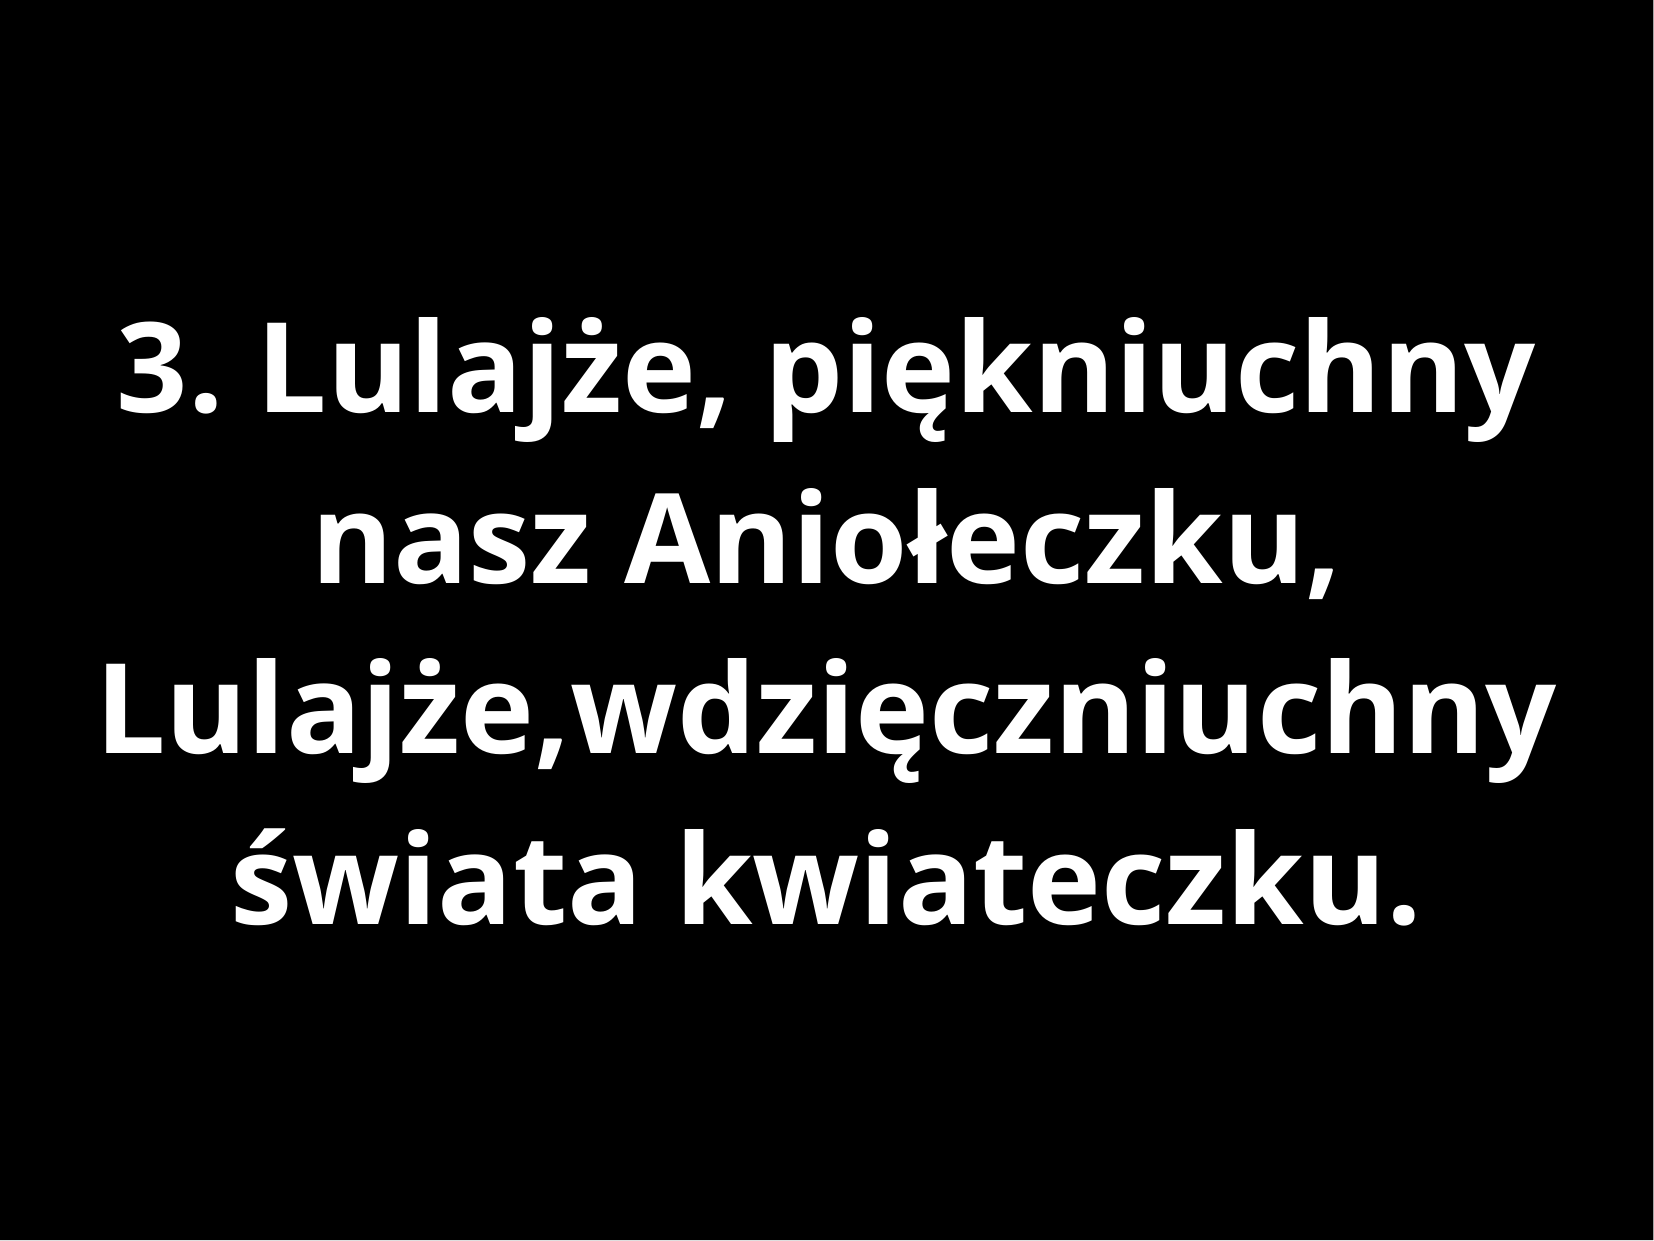

# 3. Lulajże, piękniuchny nasz Aniołeczku, Lulajże,wdzięczniuchny świata kwiateczku.